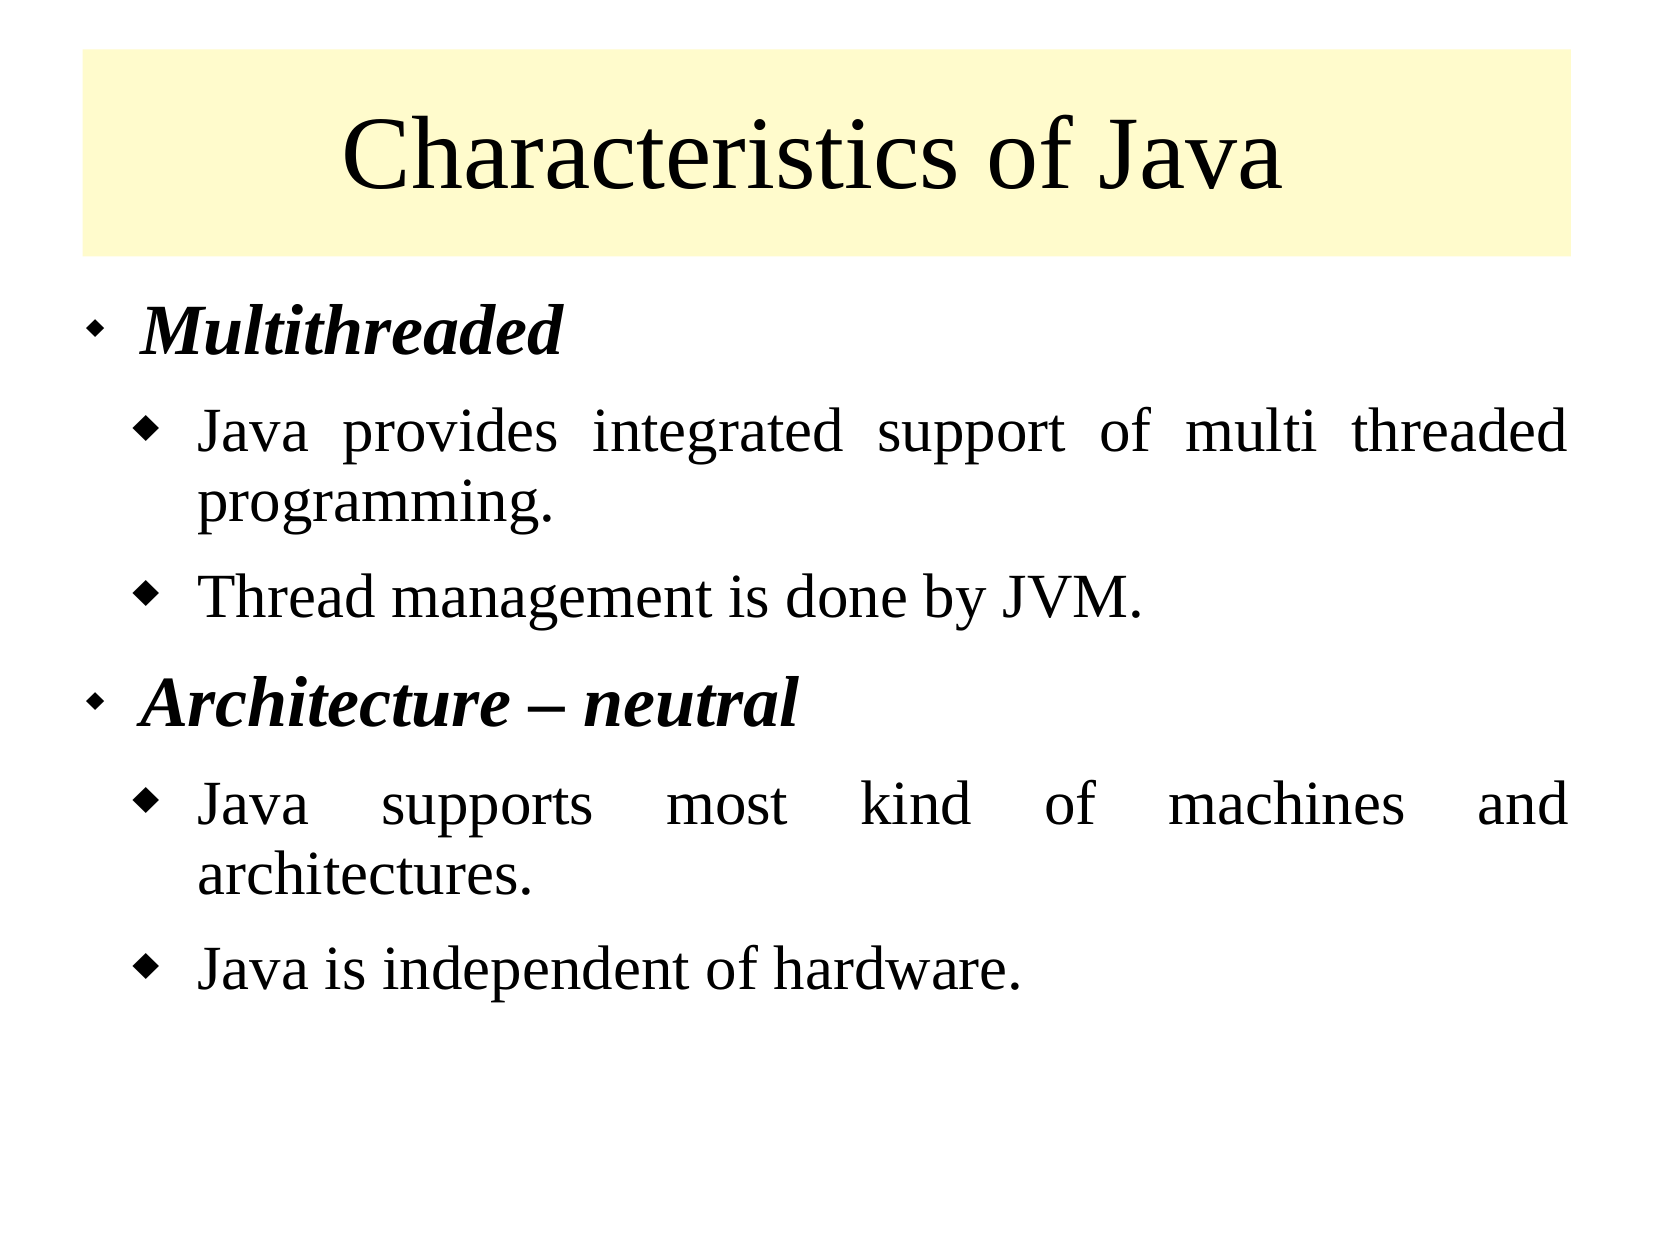

# Characteristics of Java
Multithreaded
Java provides integrated support of multi threaded programming.
Thread management is done by JVM.
Architecture – neutral
Java supports most kind of machines and architectures.
Java is independent of hardware.